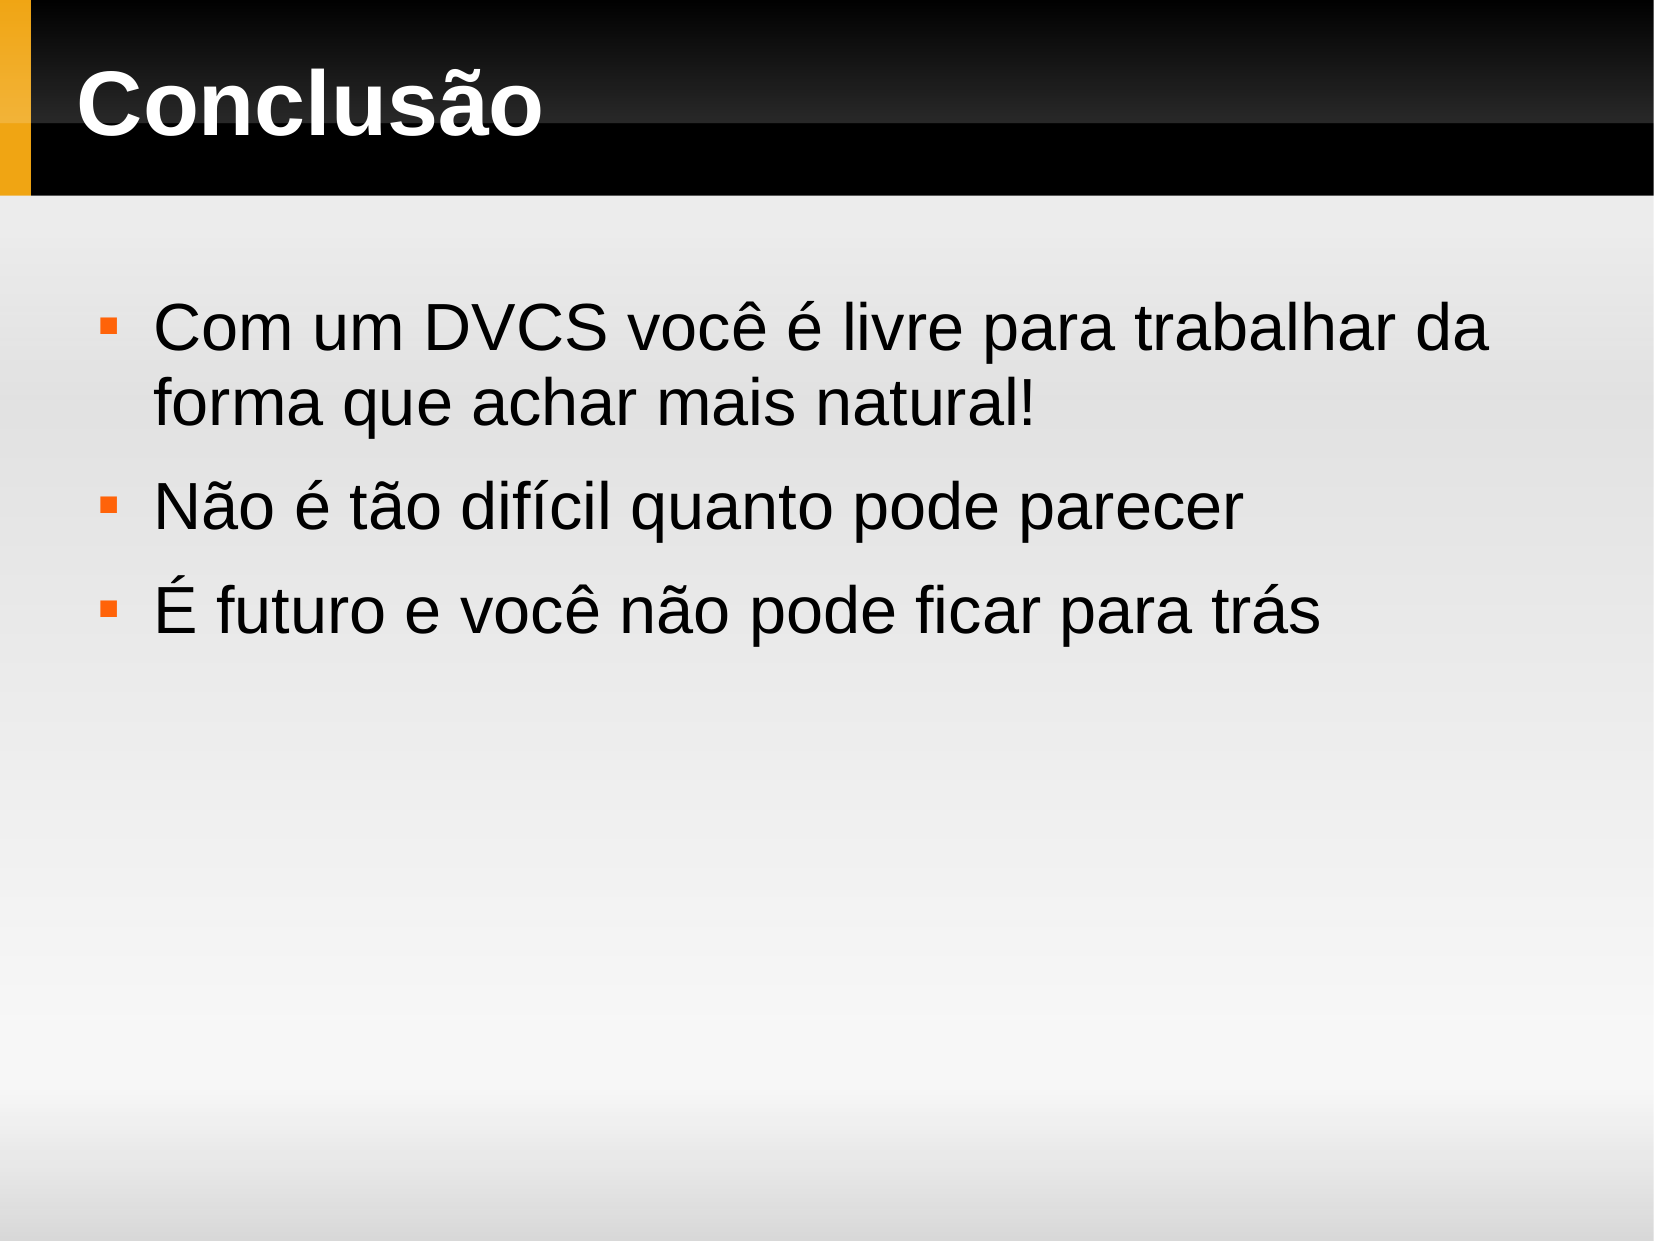

# Conclusão
Com um DVCS você é livre para trabalhar da forma que achar mais natural!
Não é tão difícil quanto pode parecer
É futuro e você não pode ficar para trás